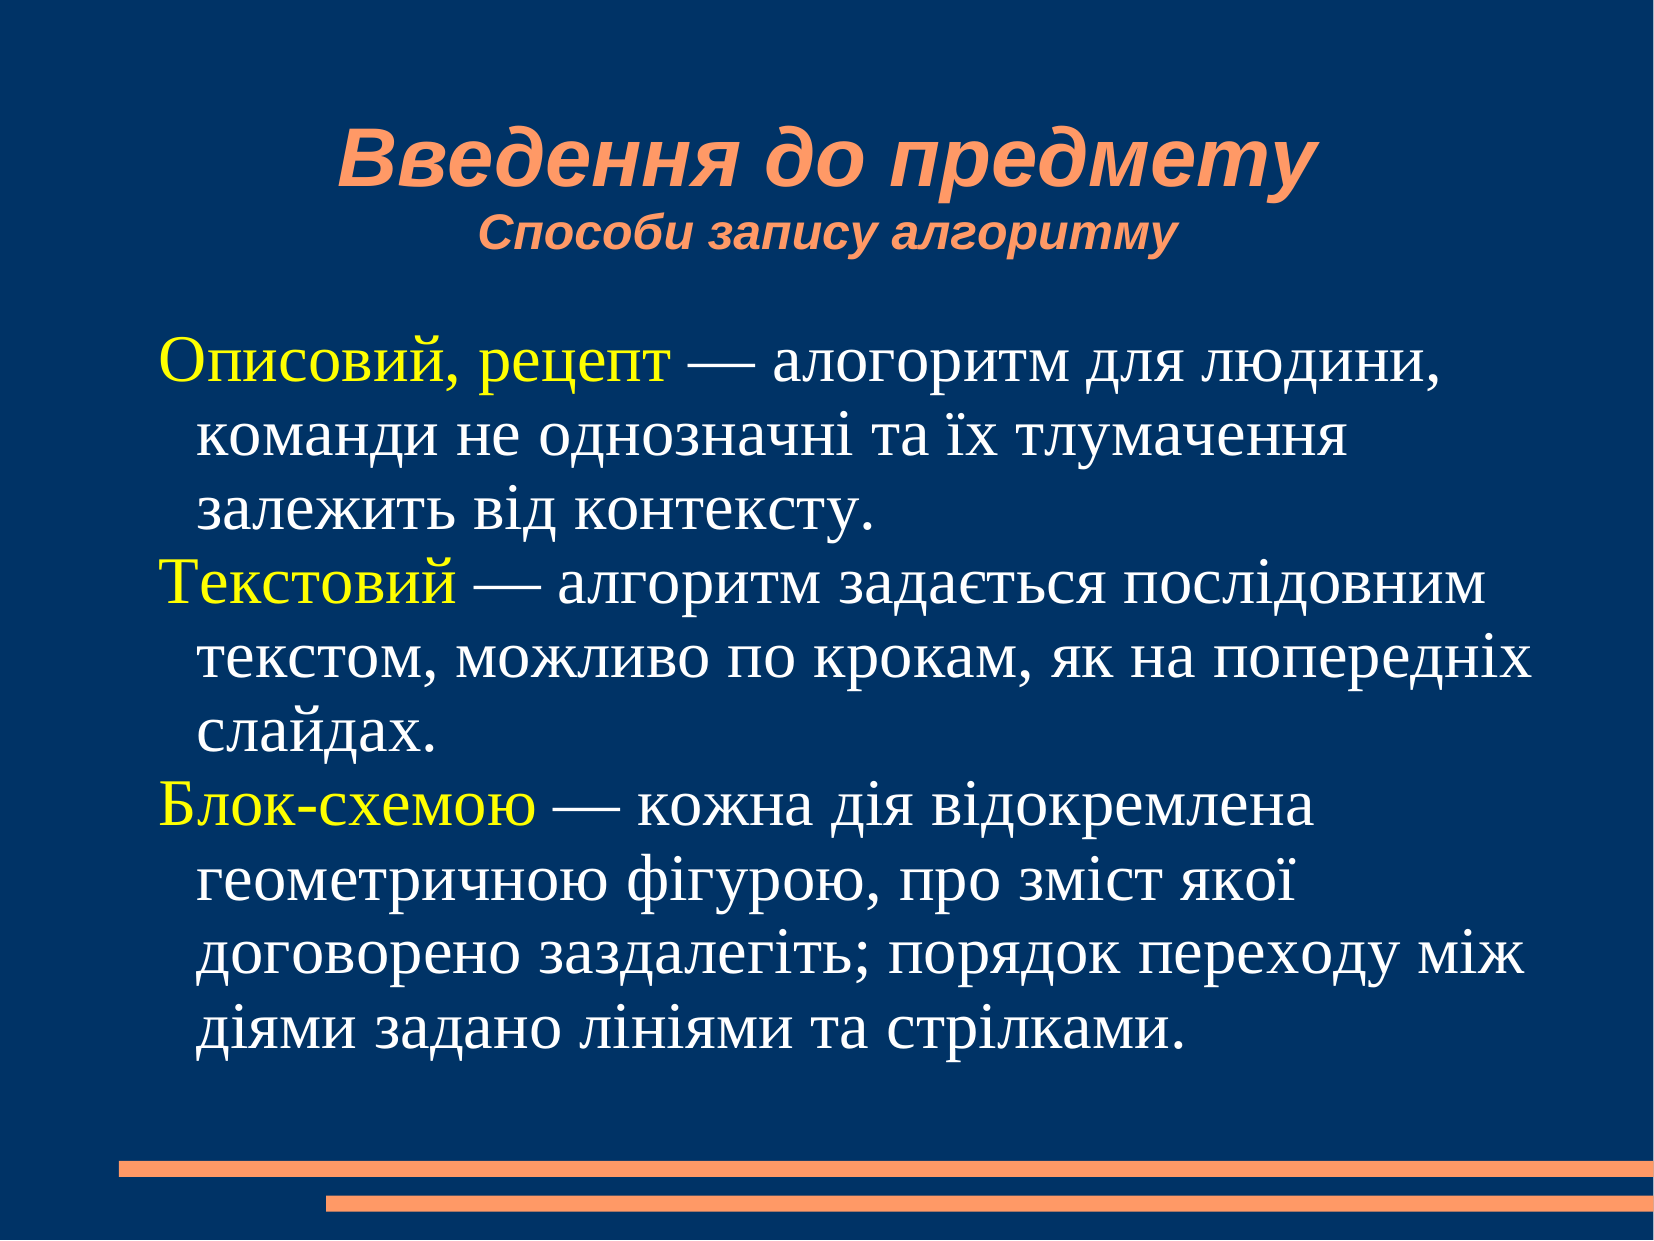

Введення до предмету
Способи запису алгоритму
# Описовий, рецепт — алогоритм для людини, команди не однозначні та їх тлумачення залежить від контексту.
Текстовий — алгоритм задається послідовним текстом, можливо по крокам, як на попередніх слайдах.
Блок-схемою — кожна дія відокремлена геометричною фігурою, про зміст якої договорено заздалегіть; порядок переходу між діями задано лініями та стрілками.